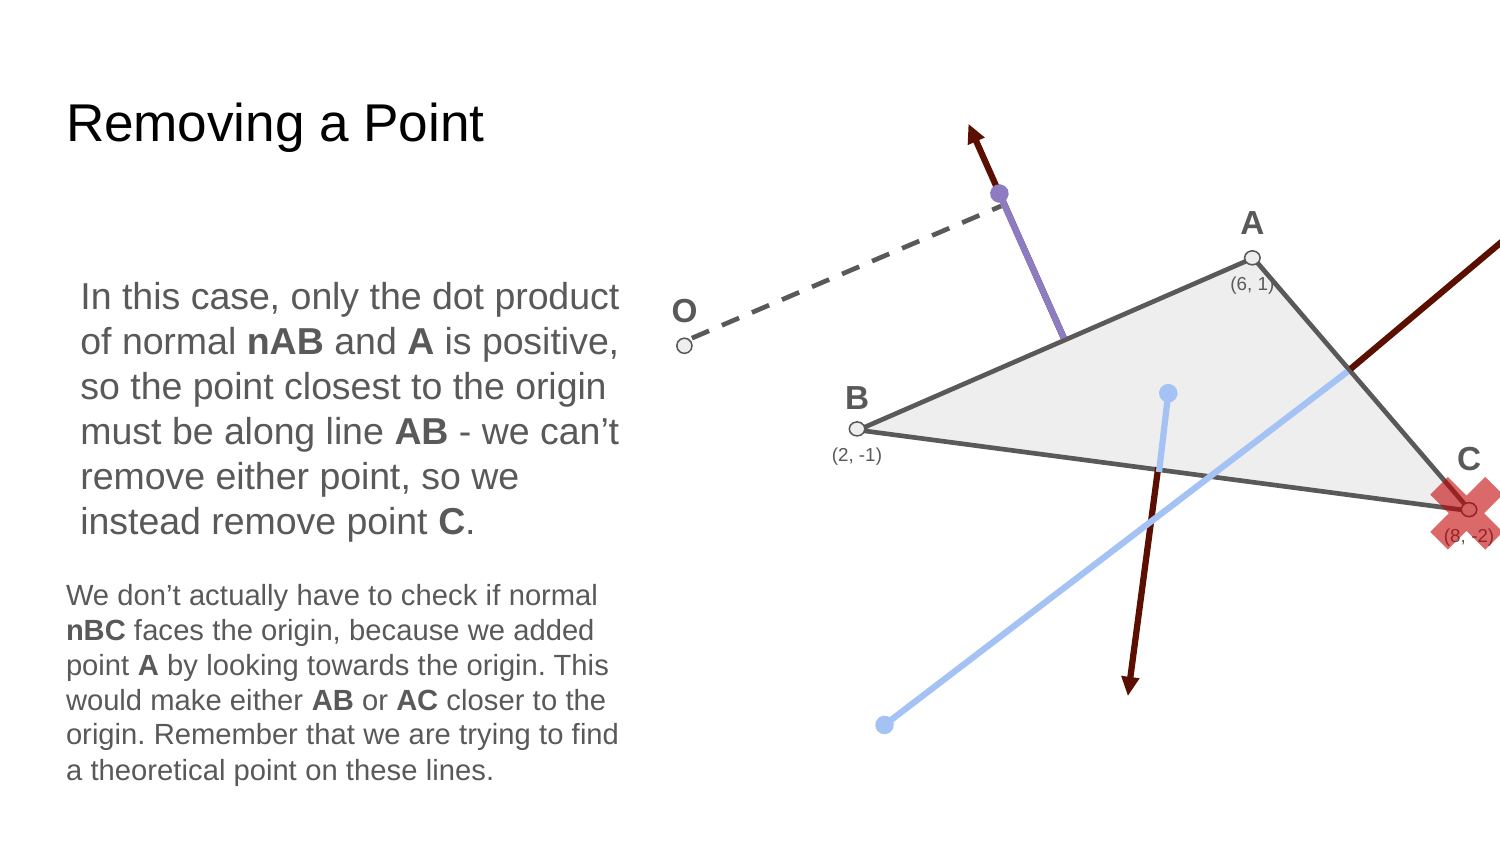

# Removing a Point
A
(6, 1)
In this case, only the dot product of normal nAB and A is positive, so the point closest to the origin must be along line AB - we can’t remove either point, so we instead remove point C.
O
B
(2, -1)
C
(8, -2)
We don’t actually have to check if normal nBC faces the origin, because we added point A by looking towards the origin. This would make either AB or AC closer to the origin. Remember that we are trying to find a theoretical point on these lines.